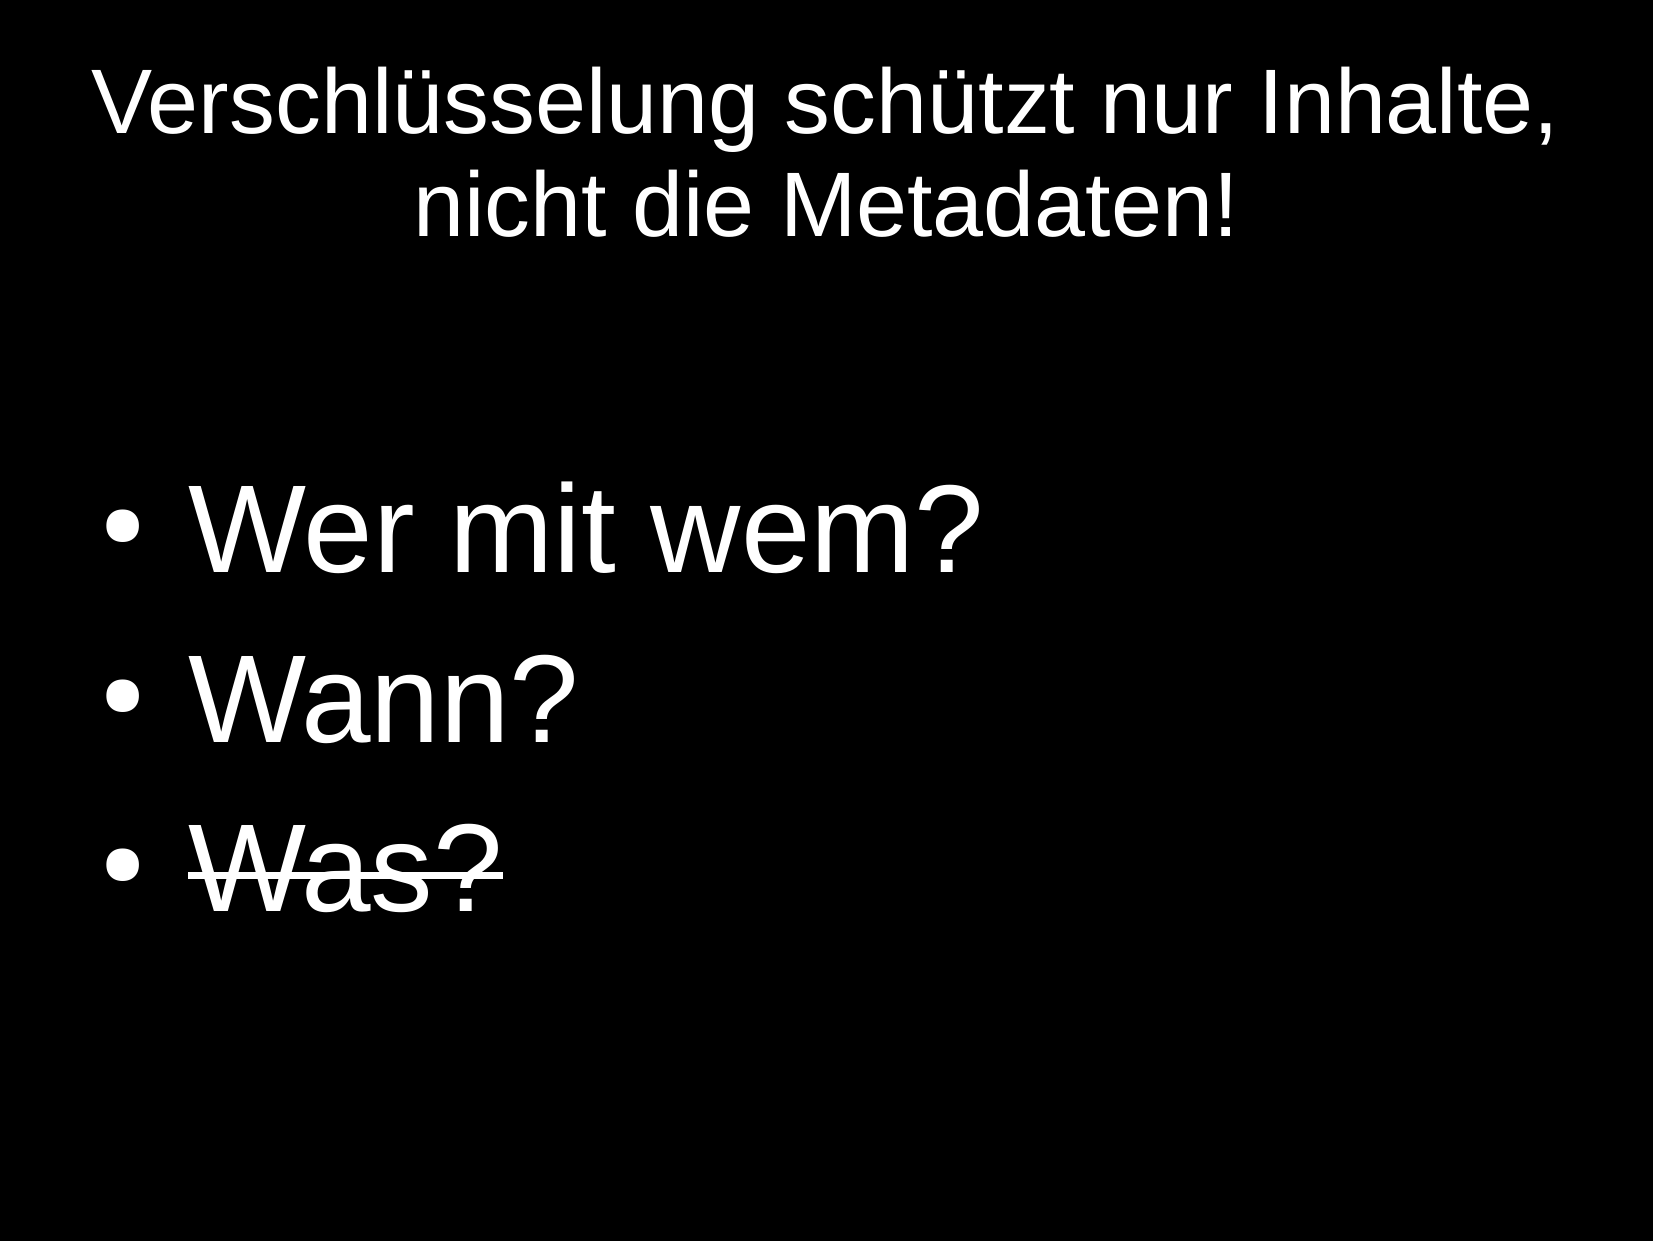

# Verschlüsselung schützt nur Inhalte, nicht die Metadaten!
 Wer mit wem?
 Wann?
 Was?